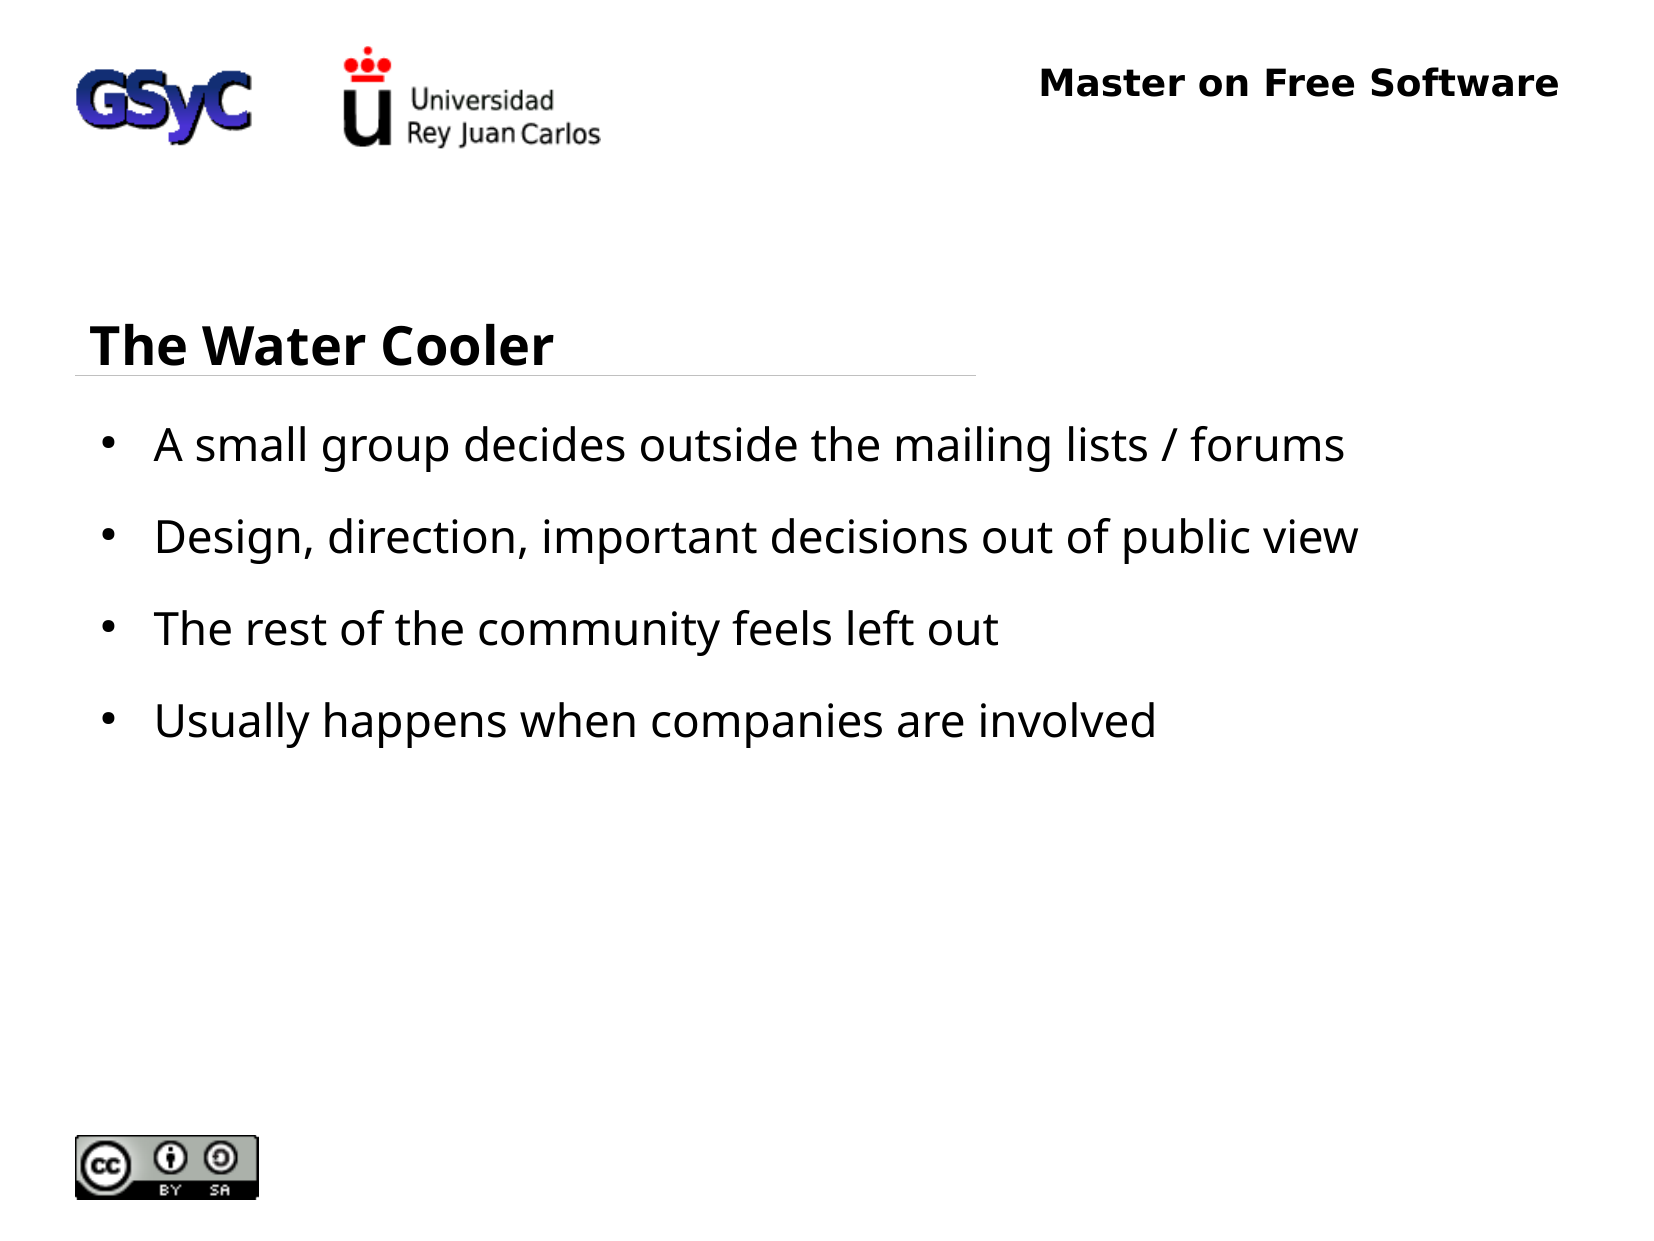

The Water Cooler
# A small group decides outside the mailing lists / forums
Design, direction, important decisions out of public view
The rest of the community feels left out
Usually happens when companies are involved